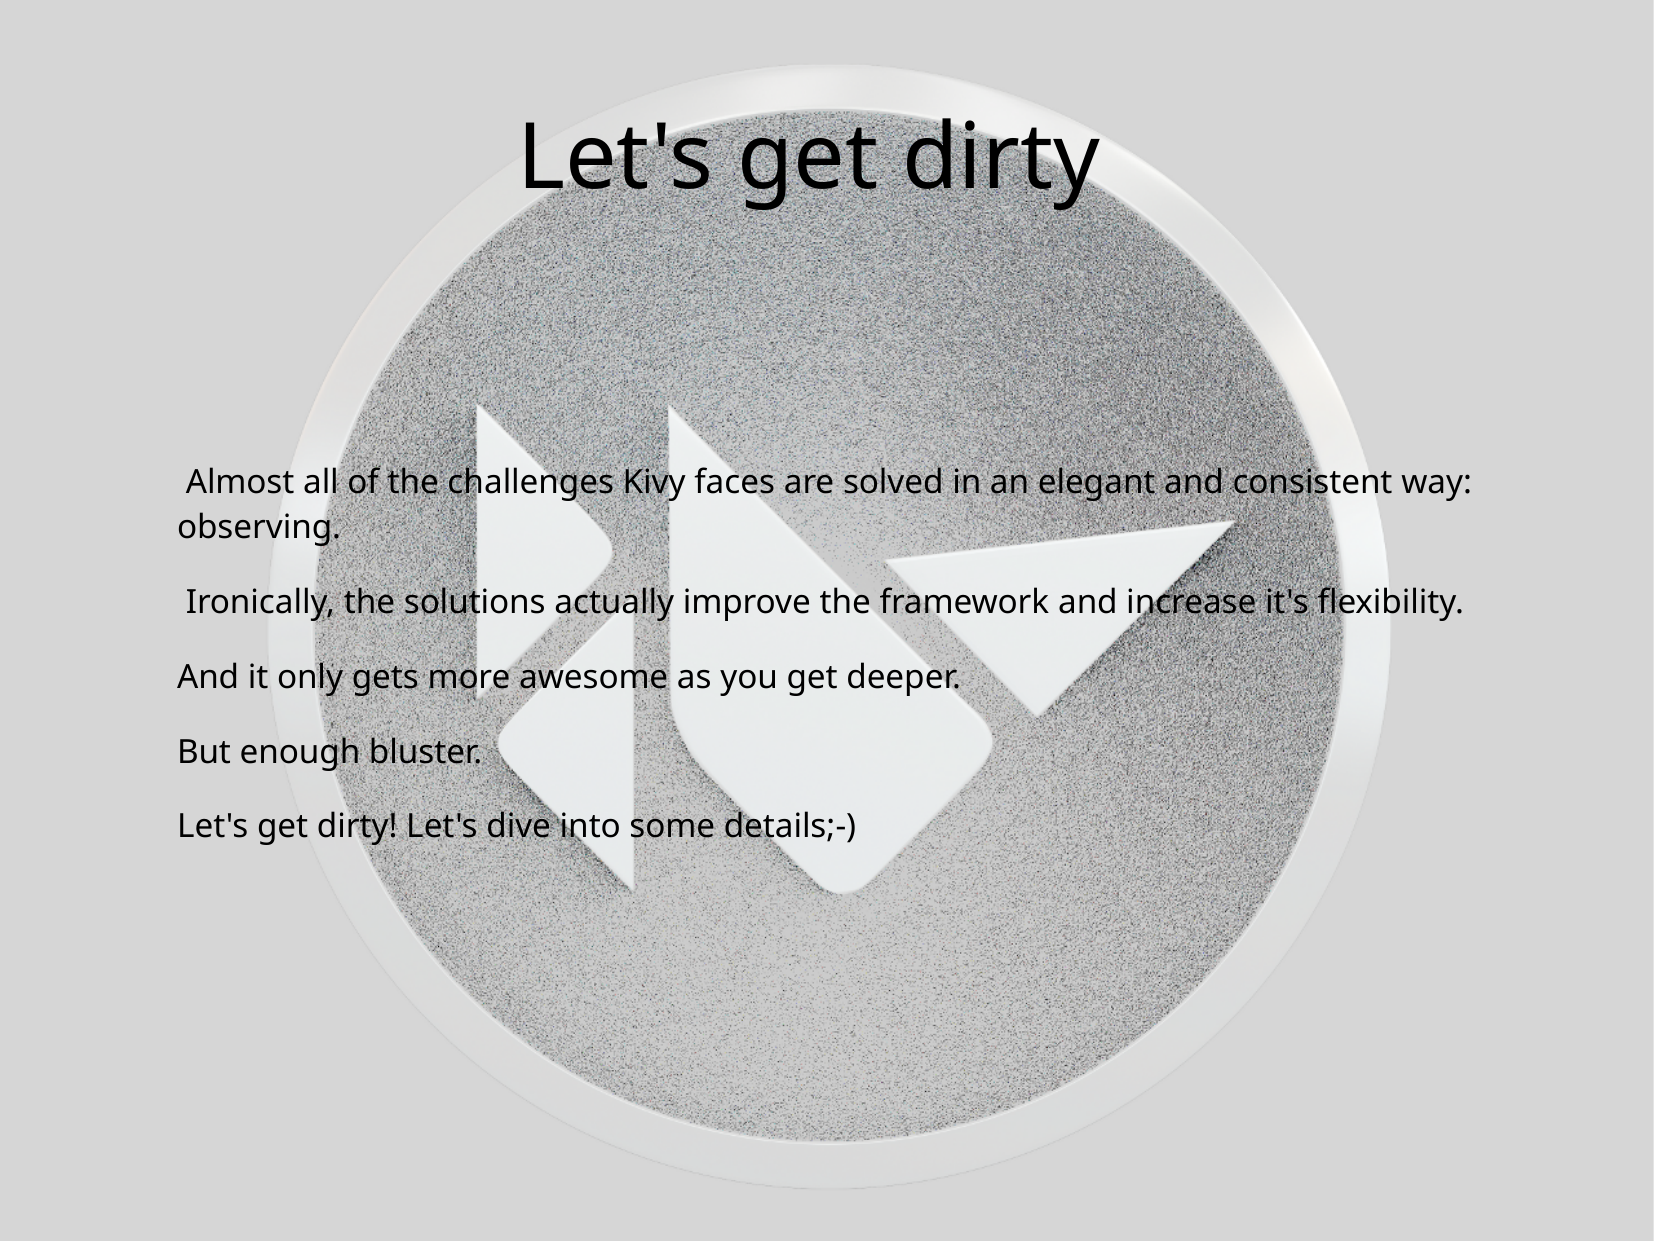

# Let's get dirty
 Almost all of the challenges Kivy faces are solved in an elegant and consistent way: observing.
 Ironically, the solutions actually improve the framework and increase it's flexibility.
And it only gets more awesome as you get deeper.
But enough bluster.
Let's get dirty! Let's dive into some details;-)